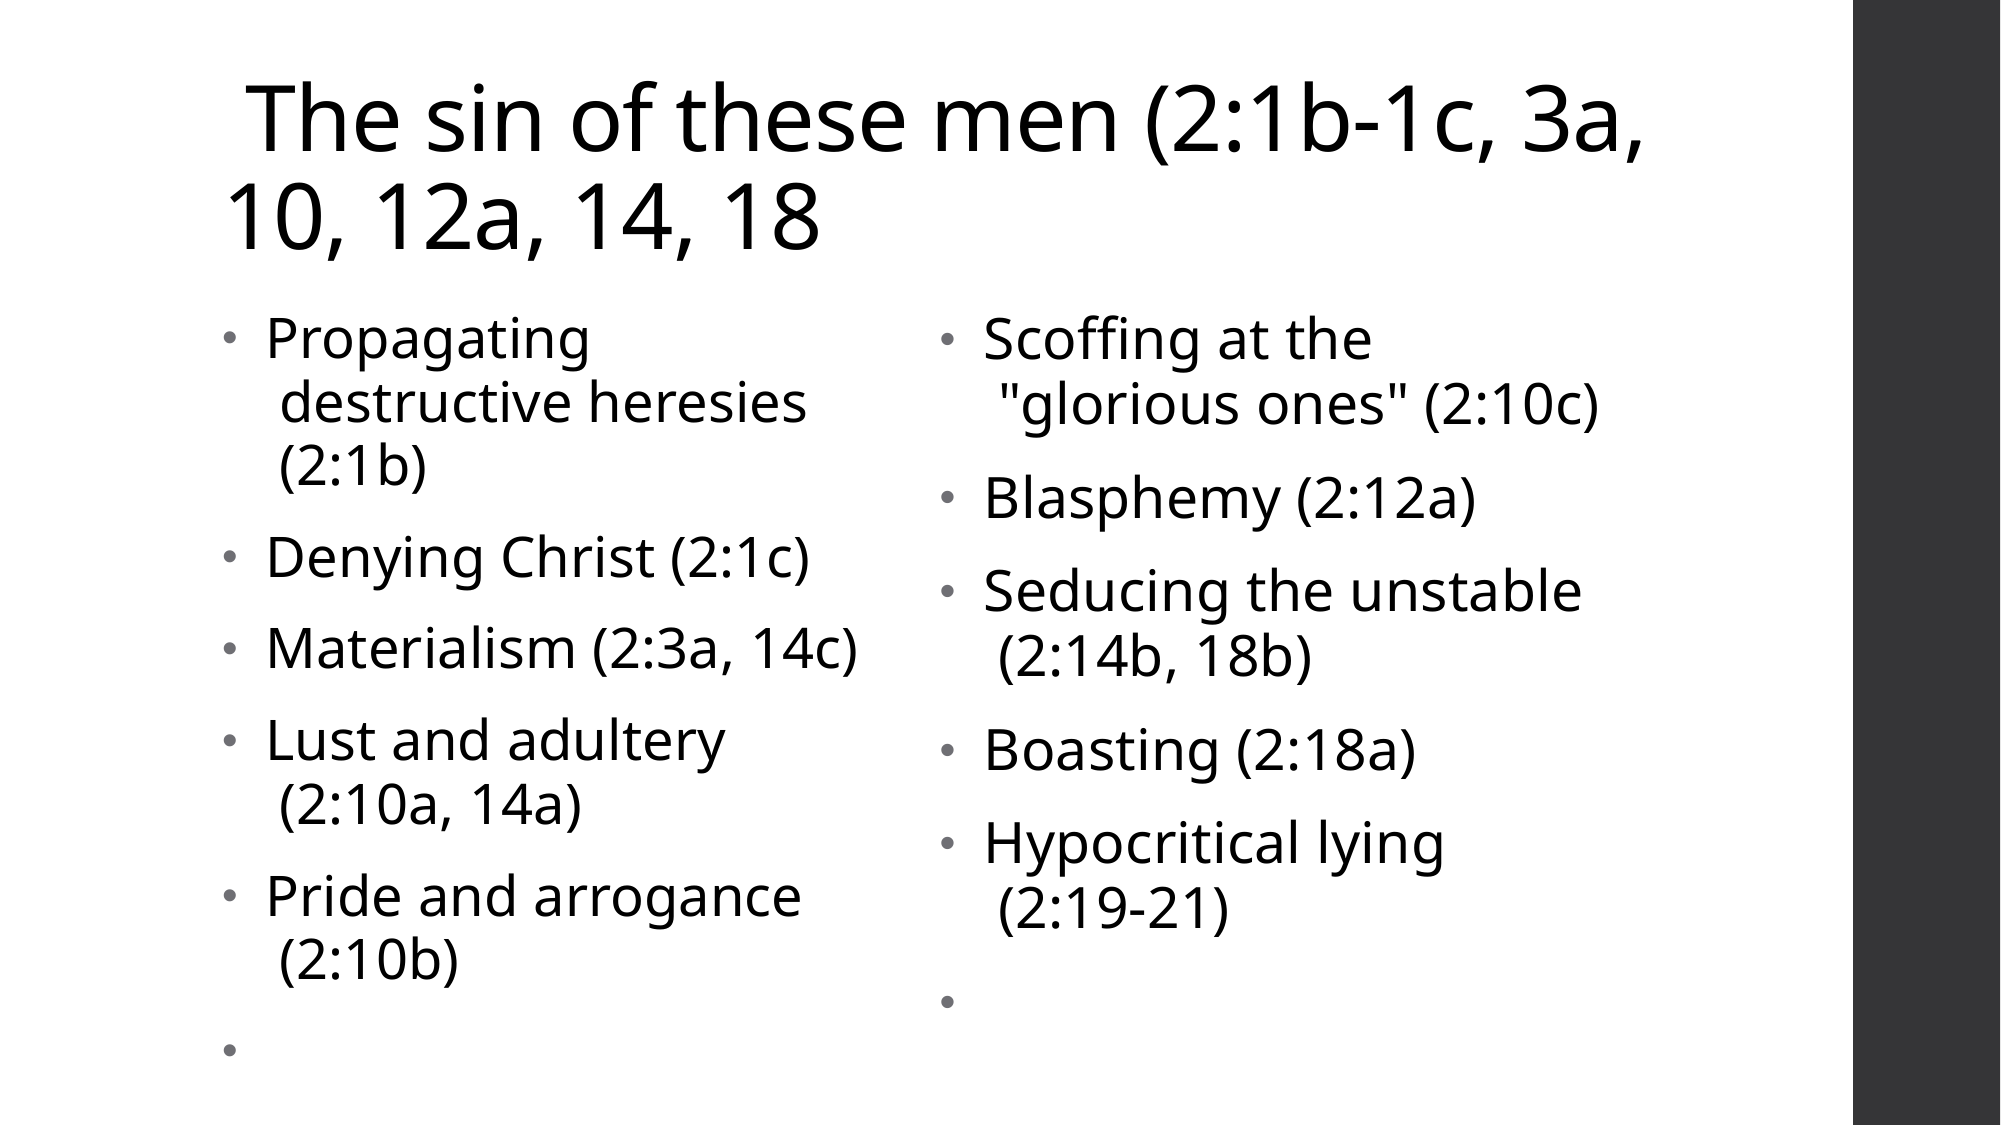

# The sin of these men (2:1b-1c, 3a, 10, 12a, 14, 18
 Propagating destructive heresies (2:1b)
 Denying Christ (2:1c)
 Materialism (2:3a, 14c)
 Lust and adultery (2:10a, 14a)
 Pride and arrogance (2:10b)
 Scoffing at the "glorious ones" (2:10c)
 Blasphemy (2:12a)
 Seducing the unstable (2:14b, 18b)
 Boasting (2:18a)
 Hypocritical lying (2:19-21)